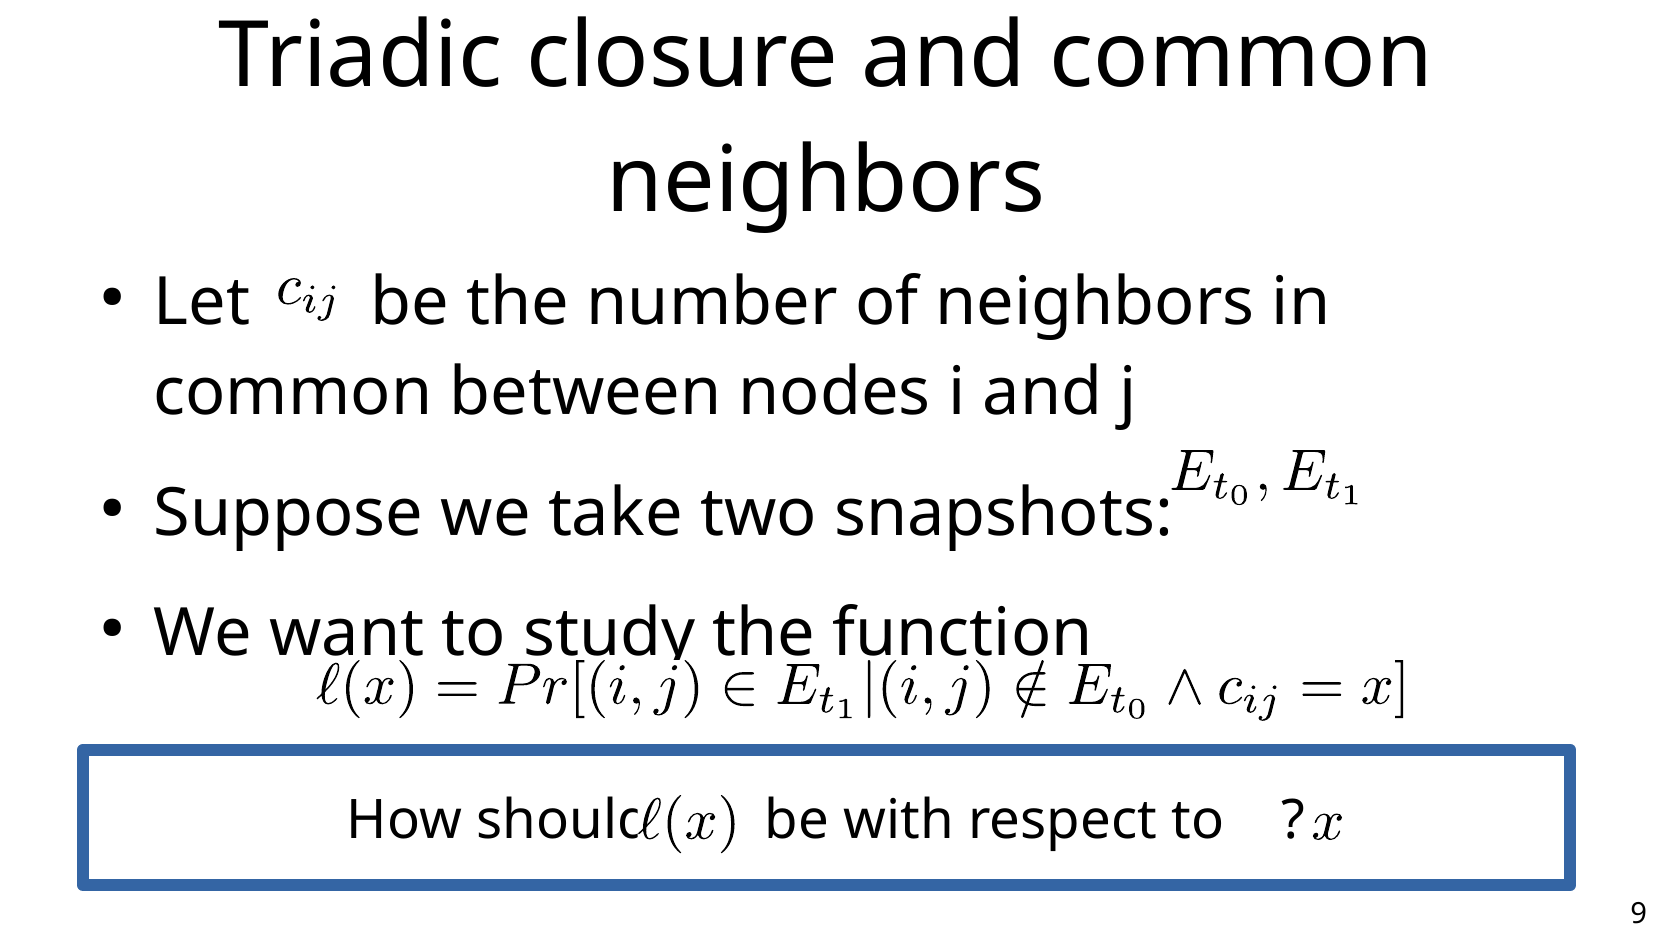

# Triadic closure and common neighbors
Let be the number of neighbors in common between nodes i and j
Suppose we take two snapshots:
We want to study the function
How should be with respect to ?
9